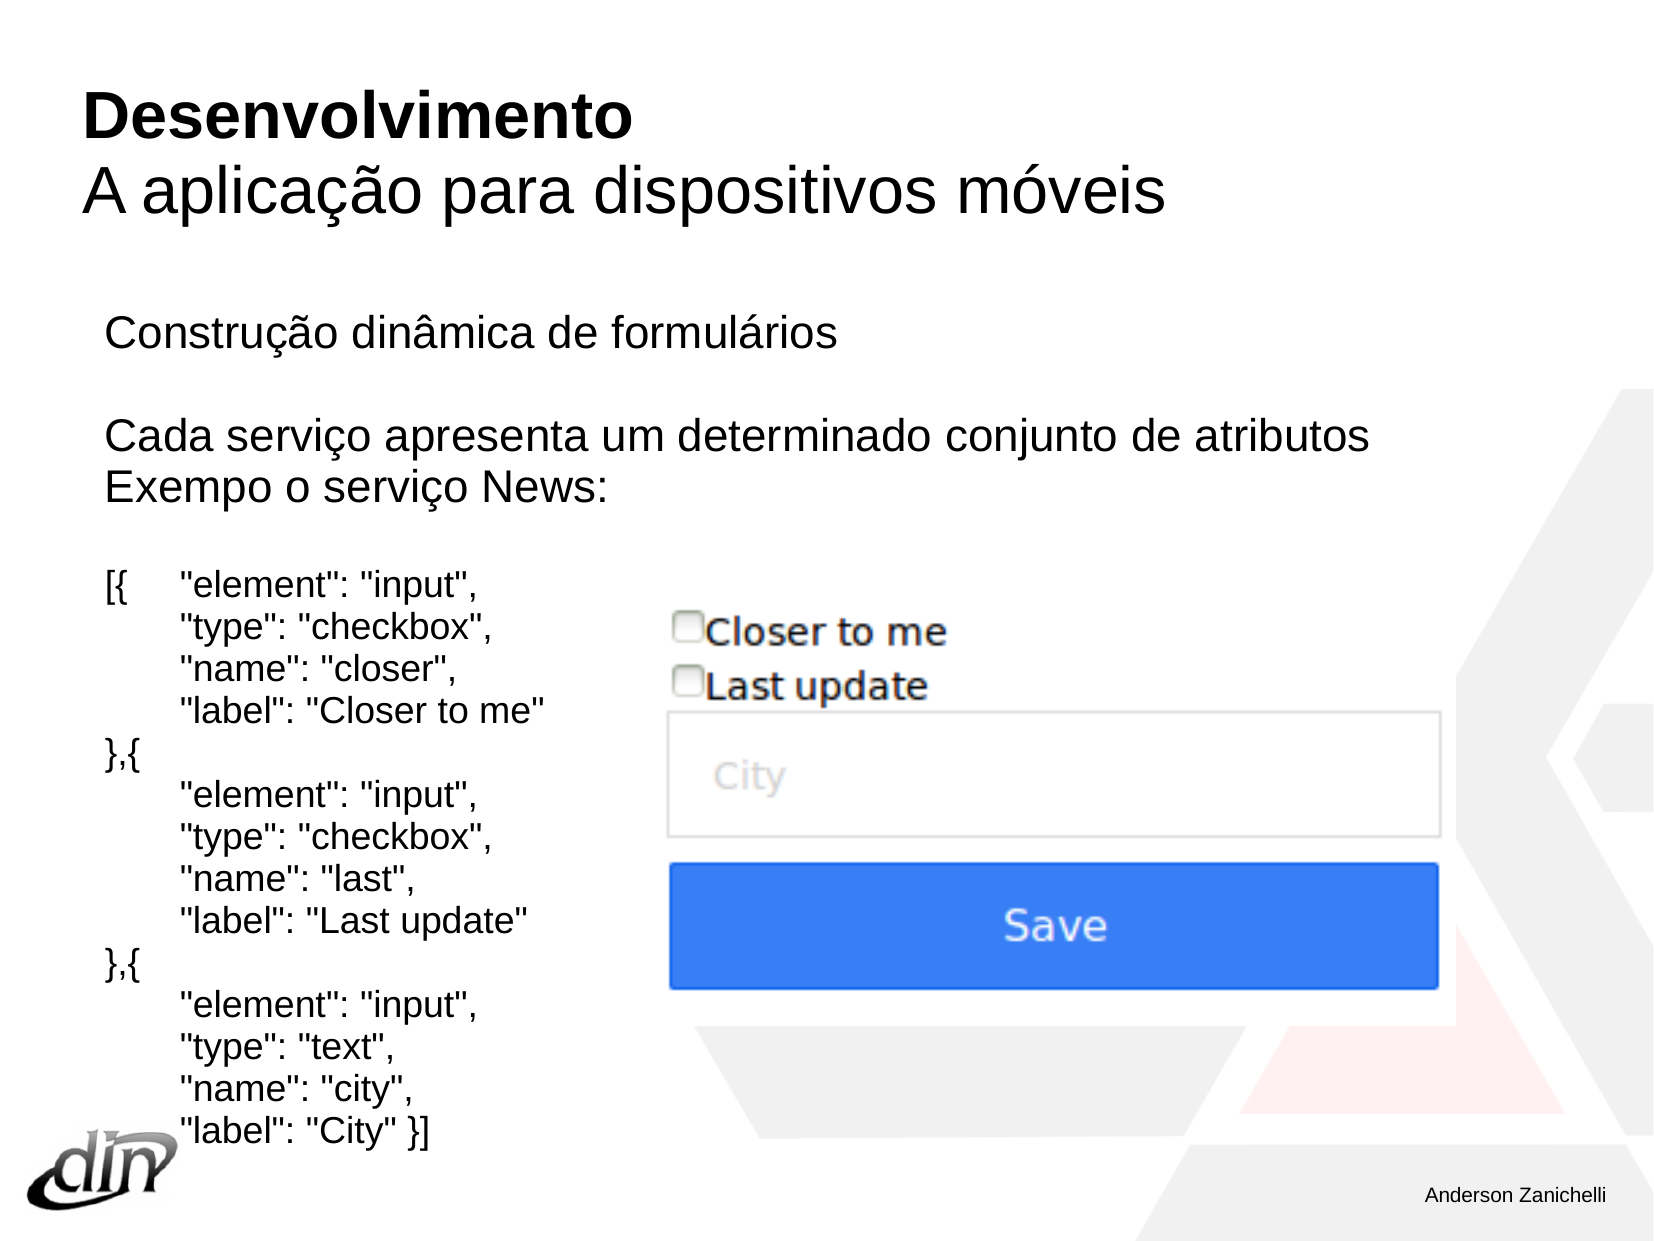

# Desenvolvimento A aplicação para dispositivos móveis
Construção dinâmica de formulários
Cada serviço apresenta um determinado conjunto de atributos
Exempo o serviço News:
[{	"element": "input",
	"type": "checkbox",
	"name": "closer",
	"label": "Closer to me"
},{
	"element": "input",
	"type": "checkbox",
	"name": "last",
	"label": "Last update"
},{
	"element": "input",
	"type": "text",
	"name": "city",
	"label": "City" }]
Anderson Zanichelli